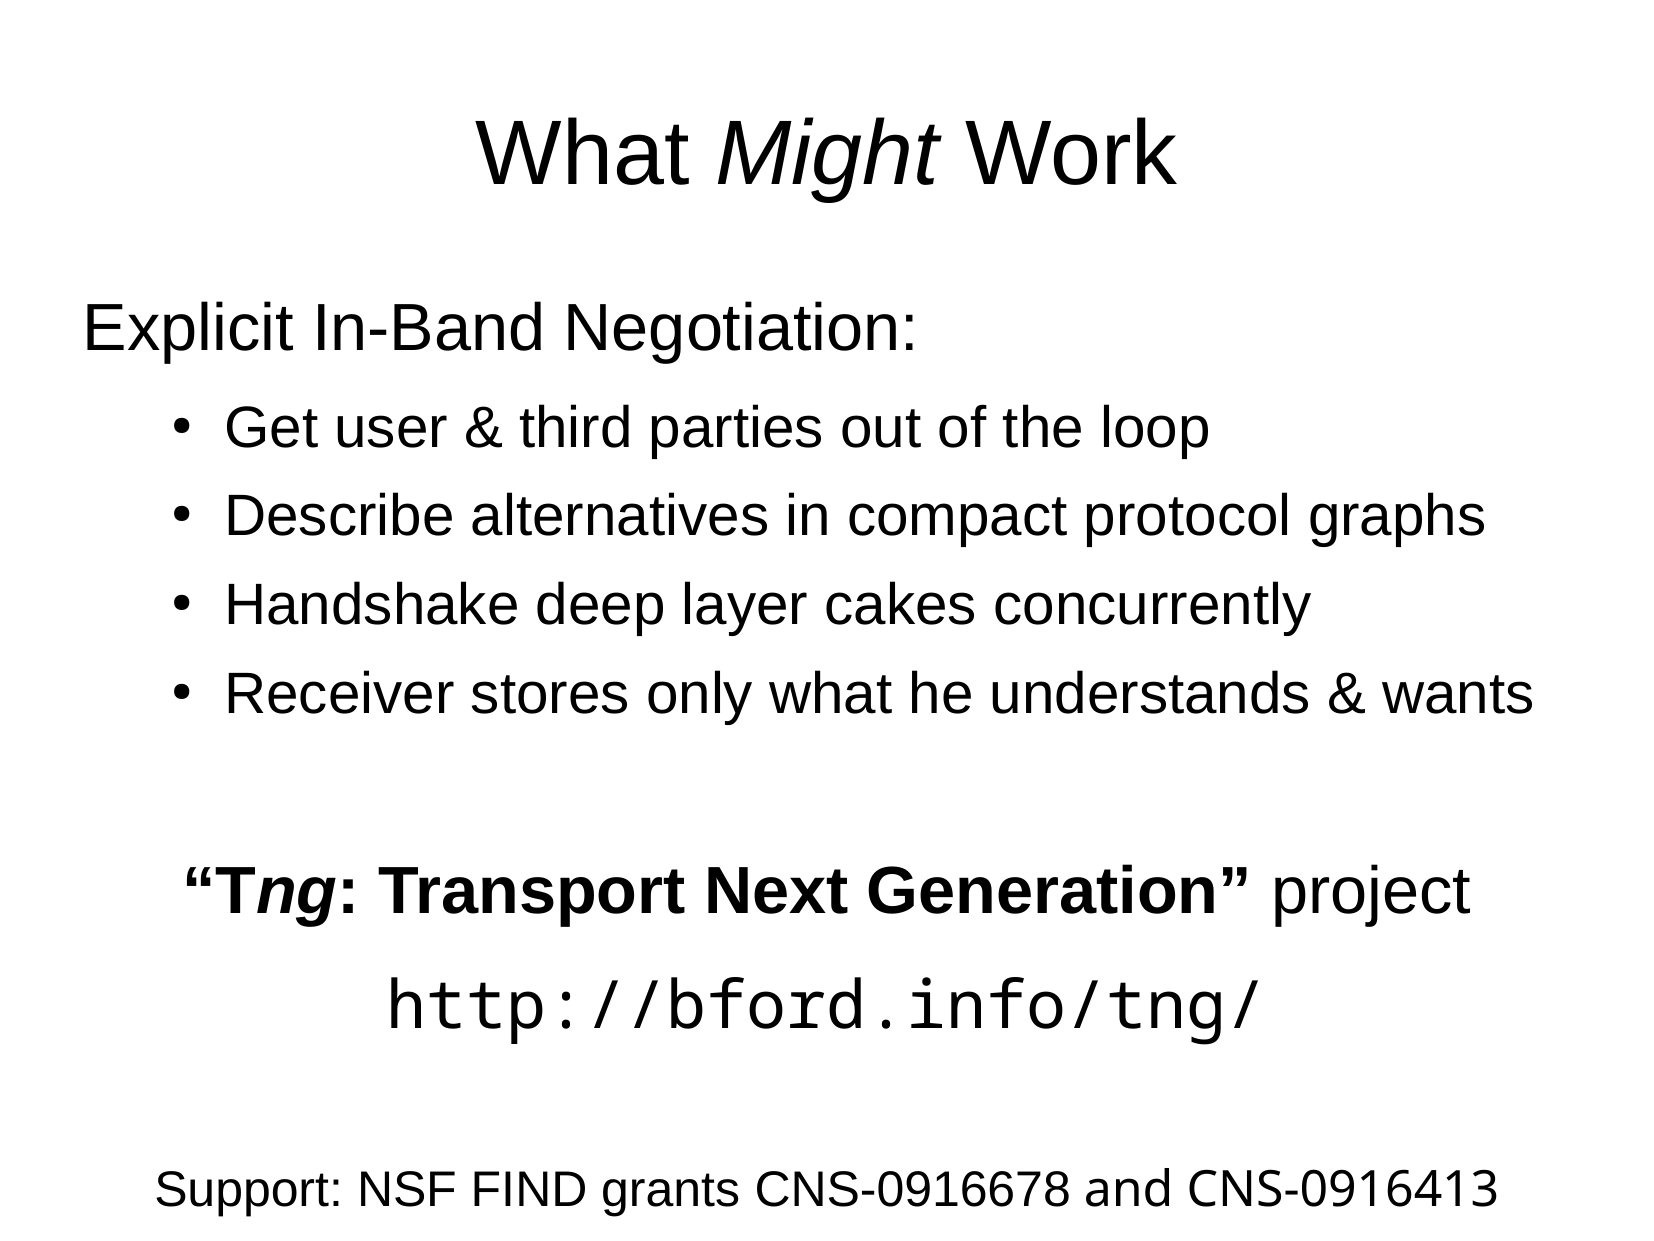

# What Might Work
Explicit In-Band Negotiation:
Get user & third parties out of the loop
Describe alternatives in compact protocol graphs
Handshake deep layer cakes concurrently
Receiver stores only what he understands & wants
“Tng: Transport Next Generation” project
http://bford.info/tng/
Support: NSF FIND grants CNS-0916678 and CNS-0916413